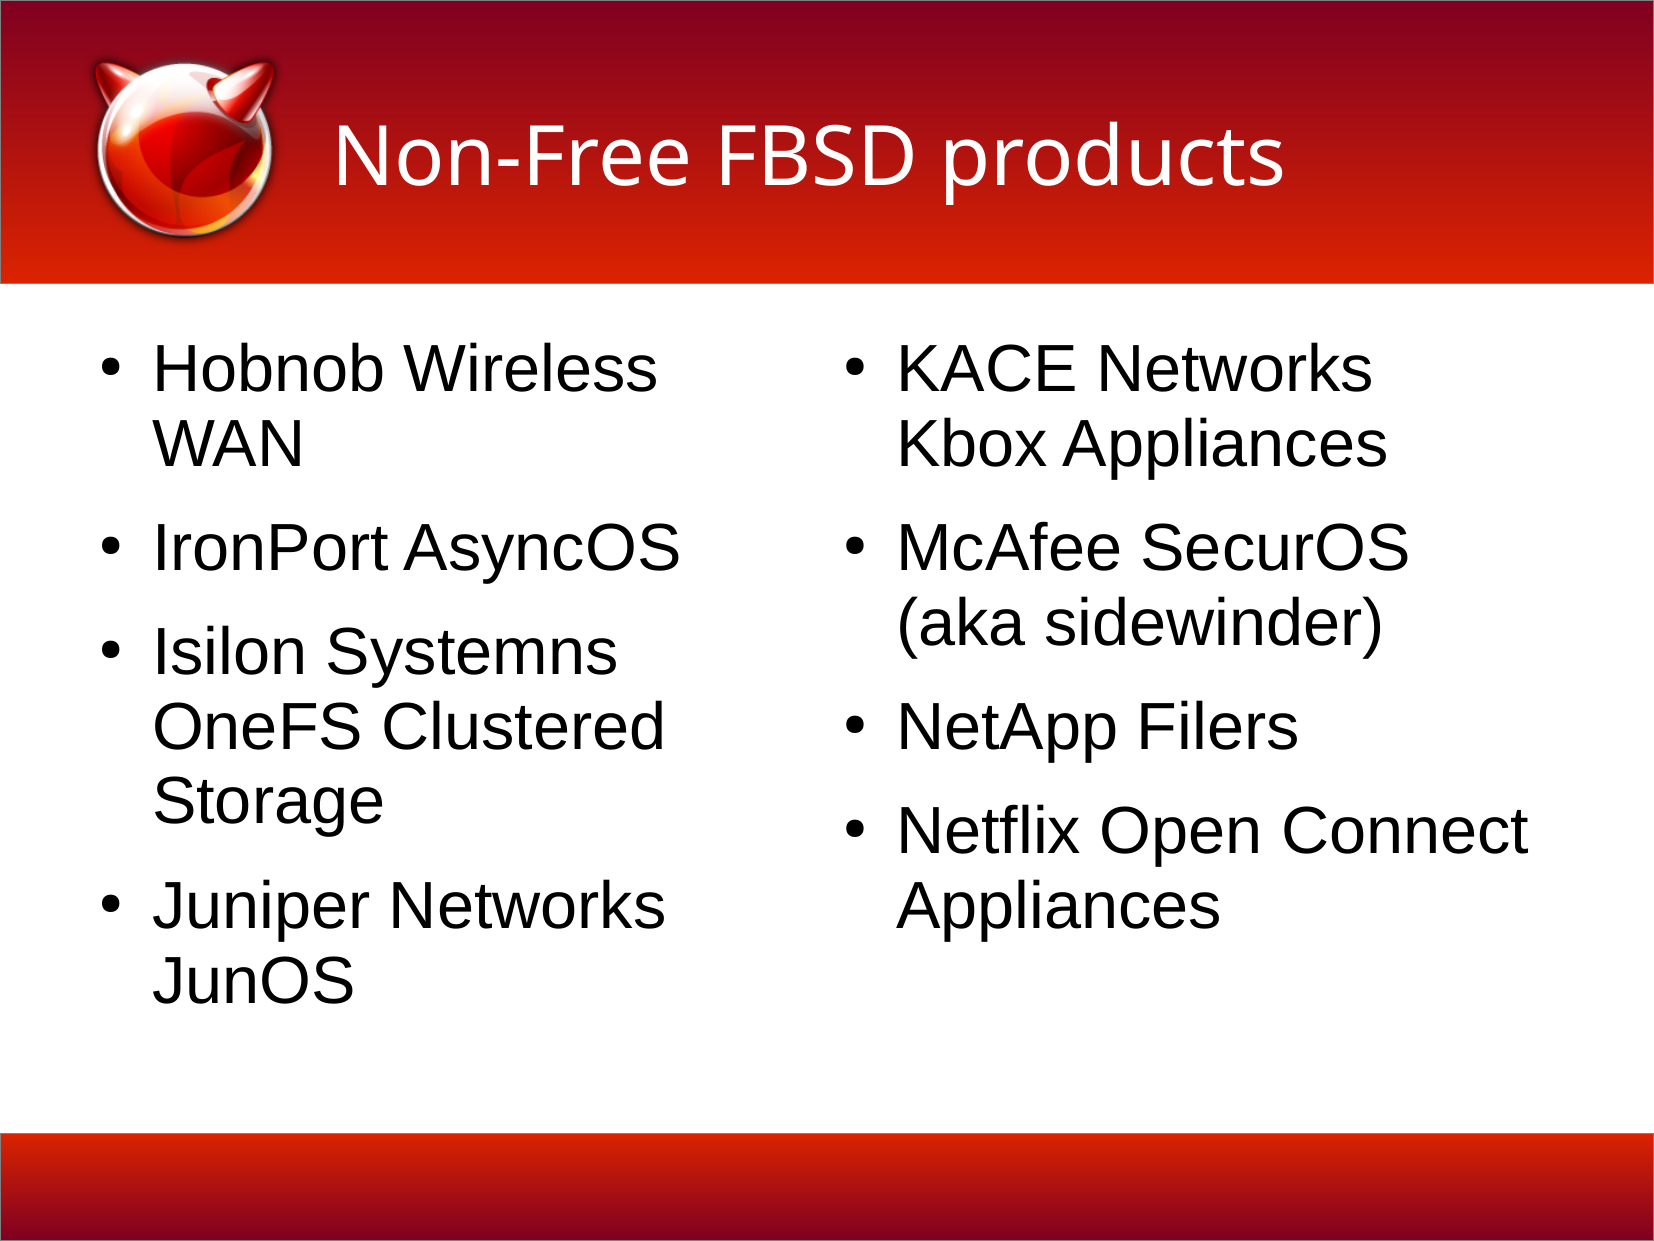

# Non-Free FBSD products
Hobnob Wireless WAN
IronPort AsyncOS
Isilon Systemns OneFS Clustered Storage
Juniper Networks JunOS
KACE Networks Kbox Appliances
McAfee SecurOS (aka sidewinder)
NetApp Filers
Netflix Open Connect Appliances